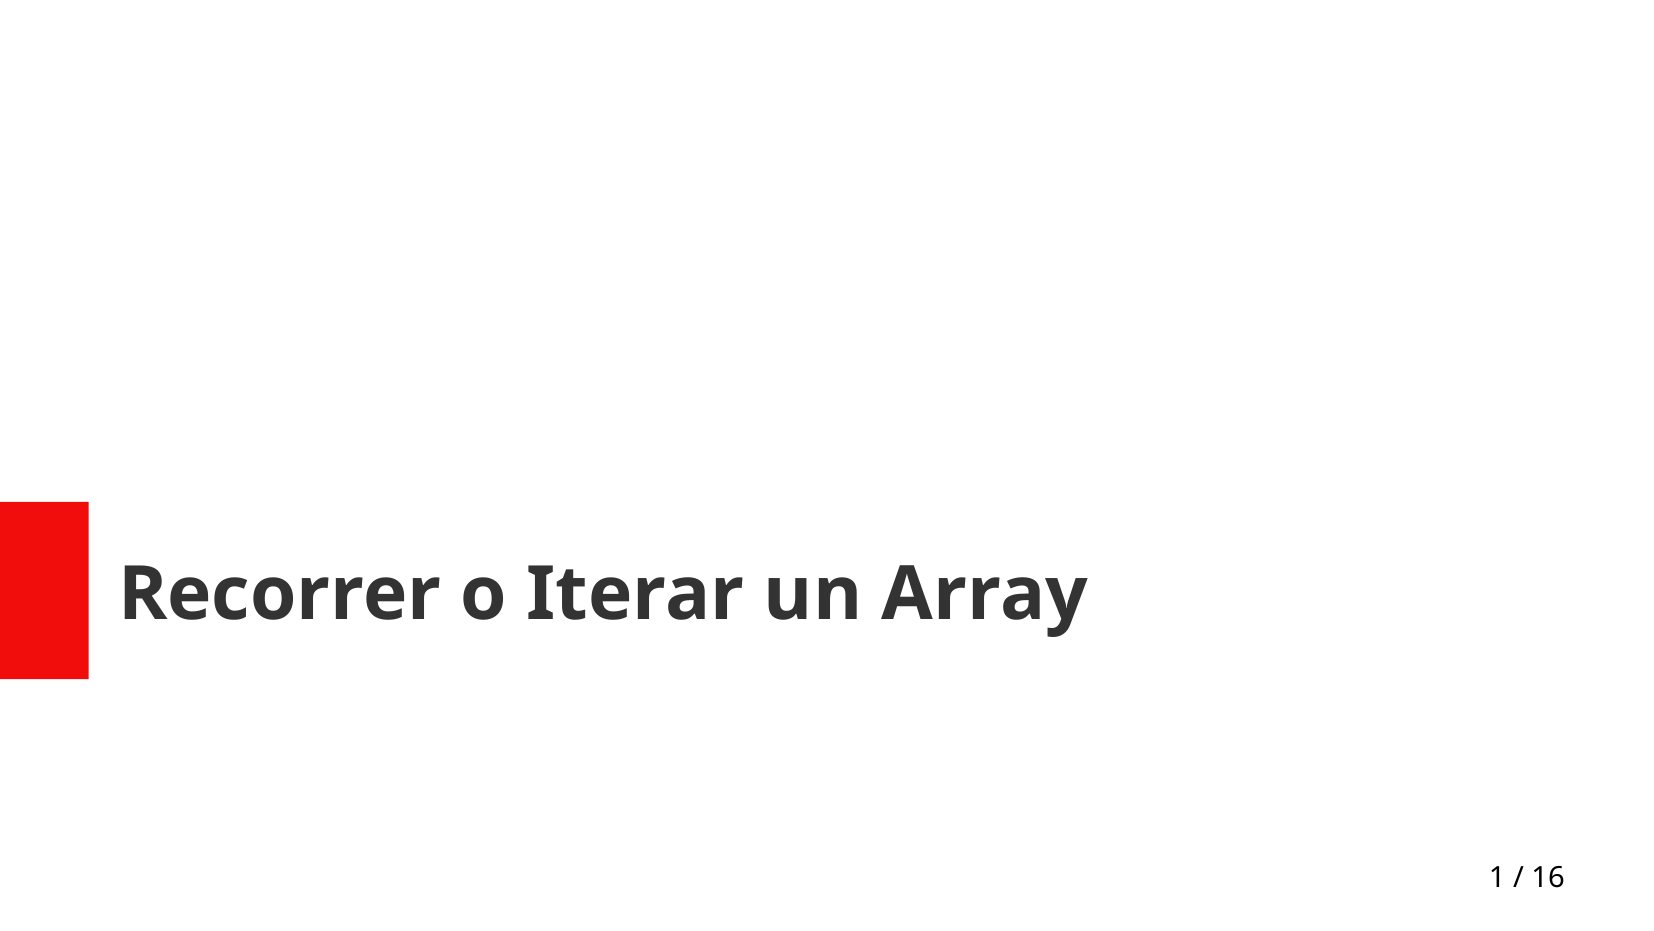

# Recorrer o Iterar un Array
1